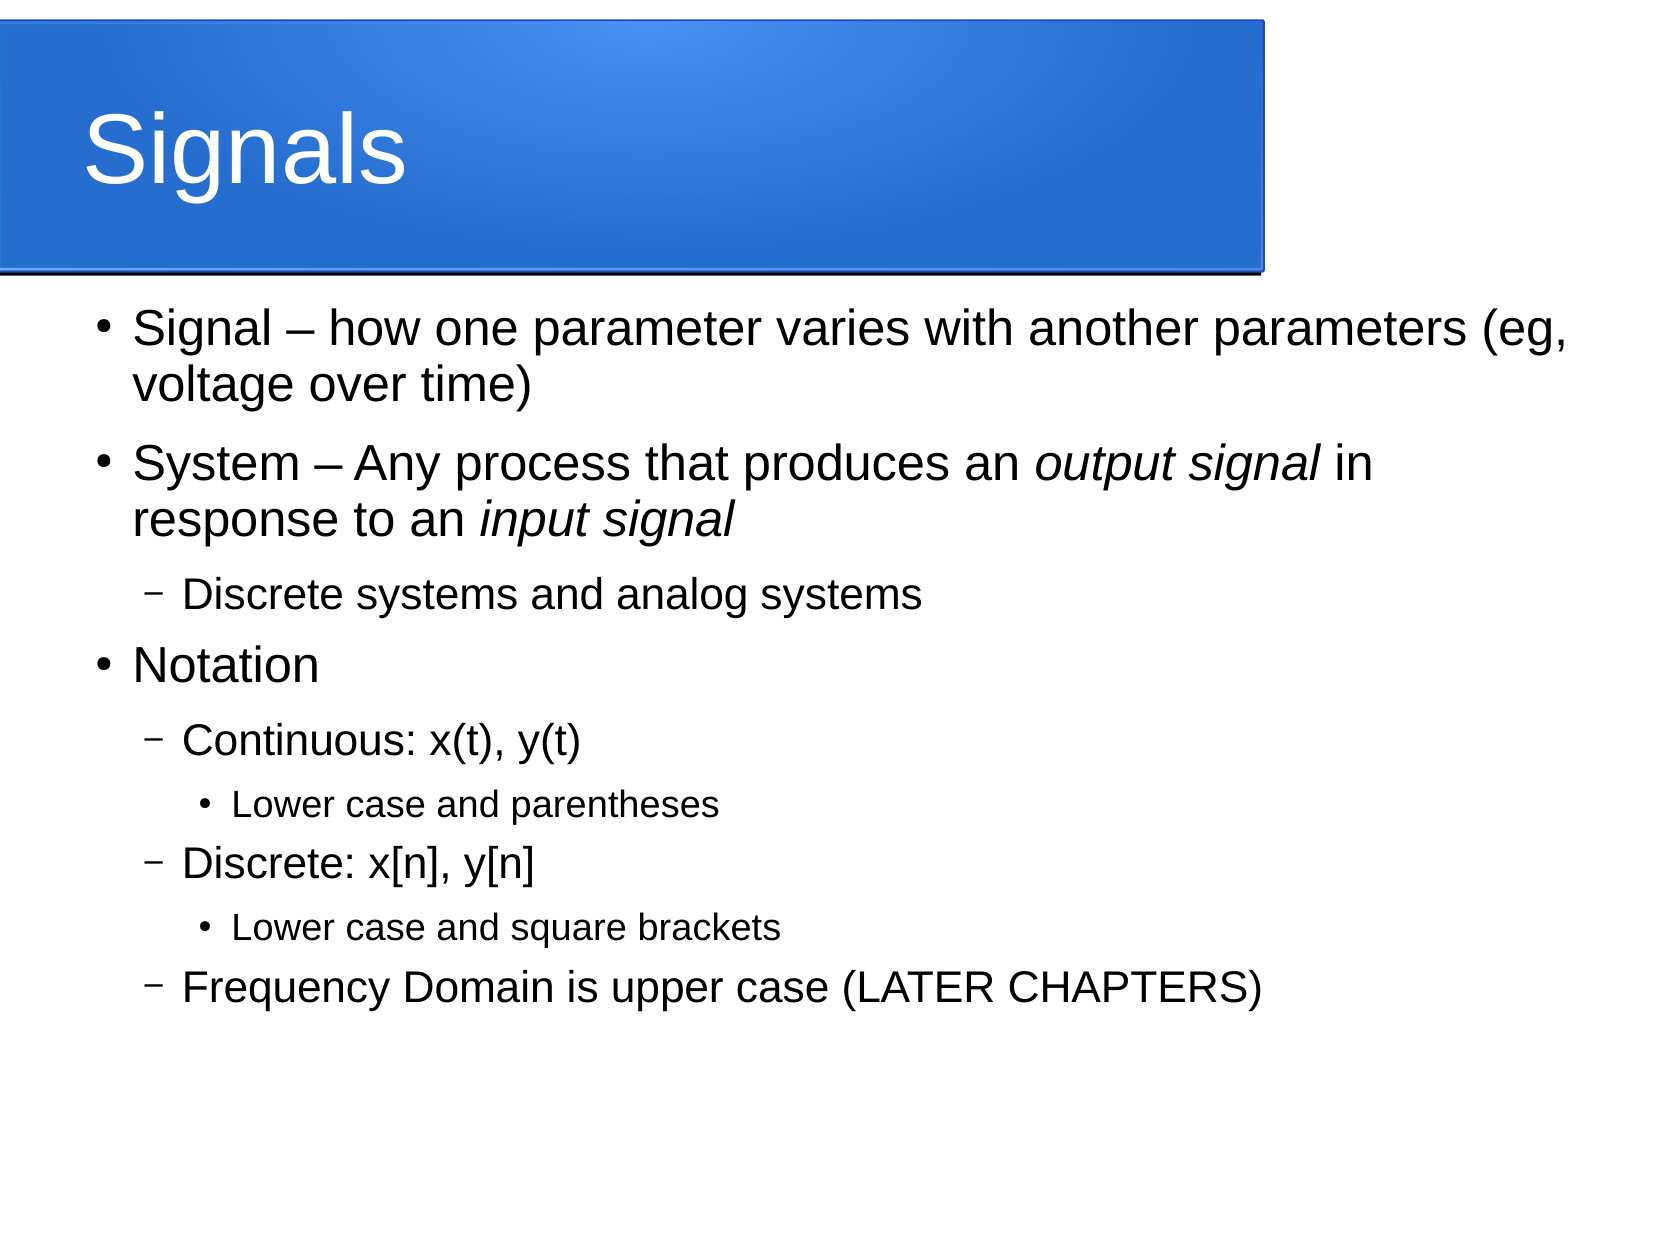

# Signals
Signal – how one parameter varies with another parameters (eg, voltage over time)
System – Any process that produces an output signal in response to an input signal
Discrete systems and analog systems
Notation
Continuous: x(t), y(t)
Lower case and parentheses
Discrete: x[n], y[n]
Lower case and square brackets
Frequency Domain is upper case (LATER CHAPTERS)